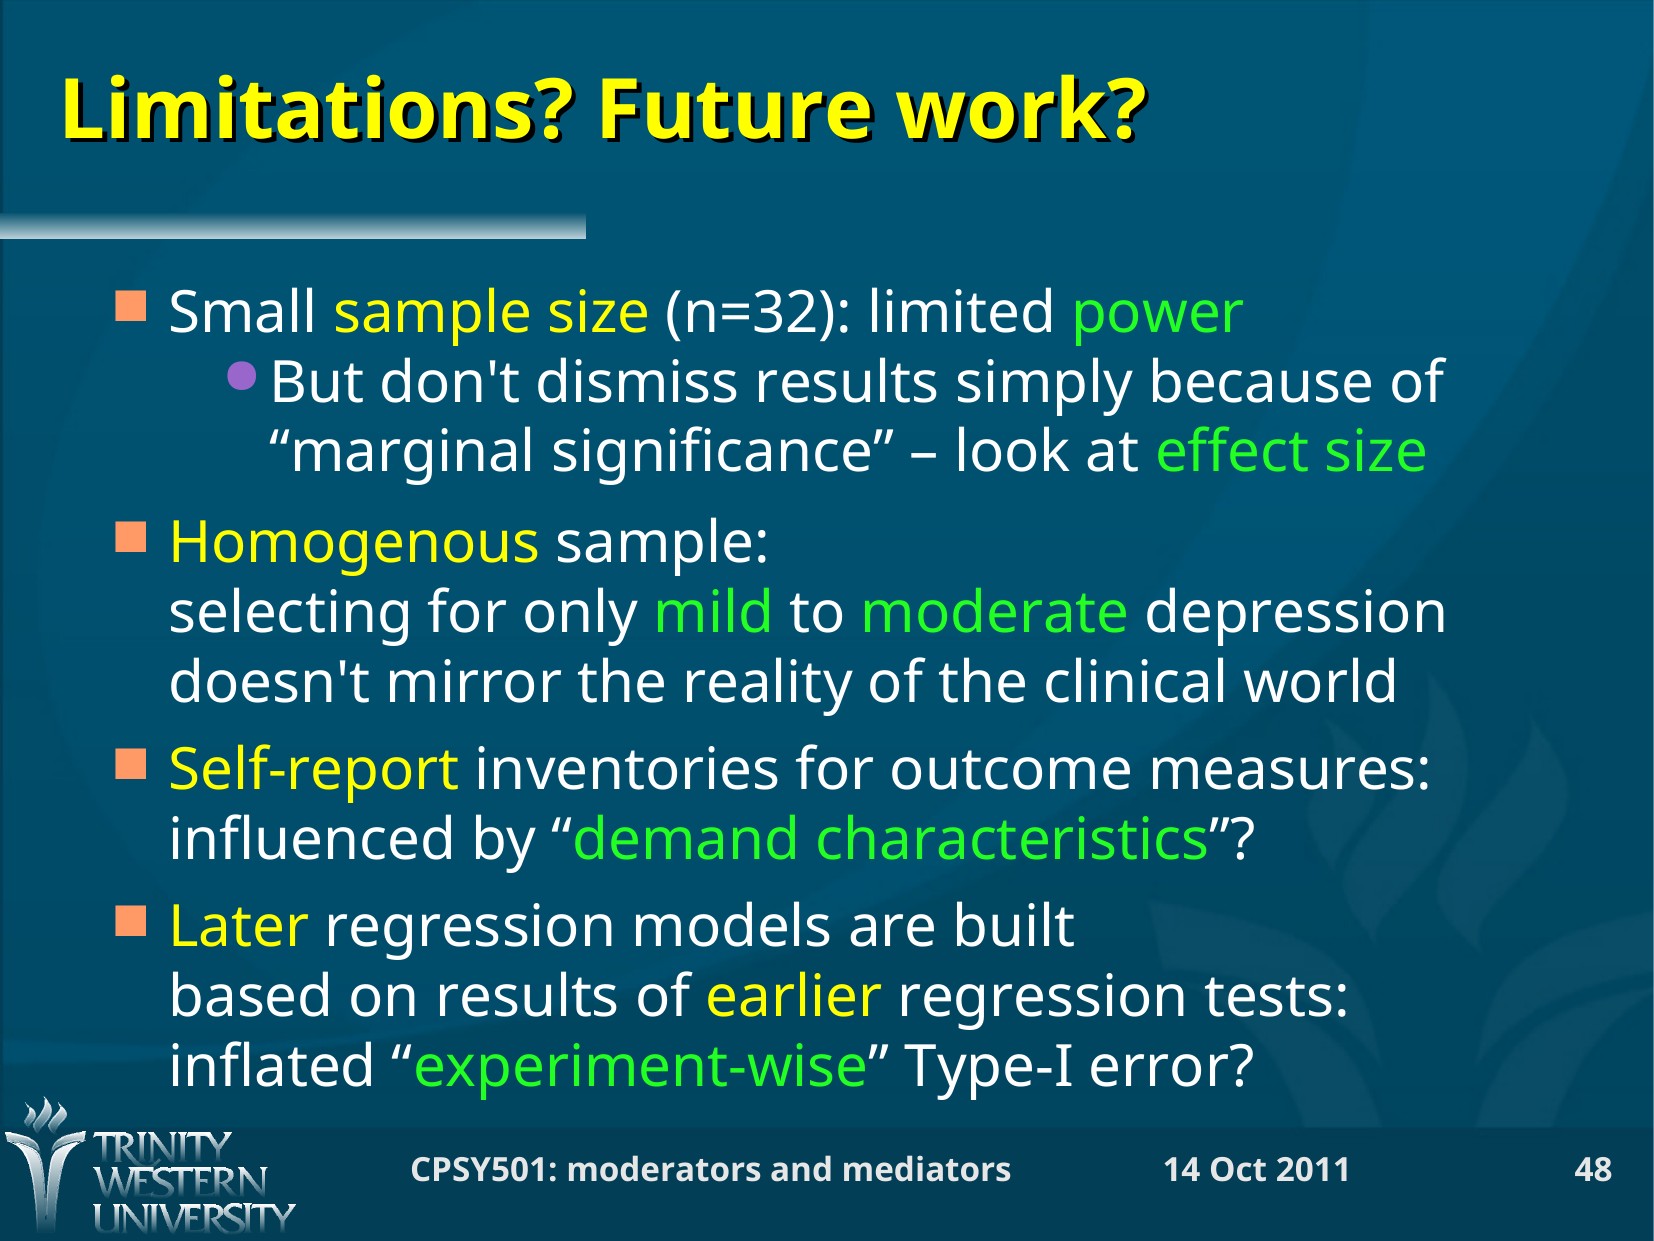

# Limitations? Future work?
Small sample size (n=32): limited power
But don't dismiss results simply because of “marginal significance” – look at effect size
Homogenous sample:
selecting for only mild to moderate depression doesn't mirror the reality of the clinical world
Self-report inventories for outcome measures: influenced by “demand characteristics”?
Later regression models are built
based on results of earlier regression tests:
inflated “experiment-wise” Type-I error?
CPSY501: moderators and mediators
14 Oct 2011
48